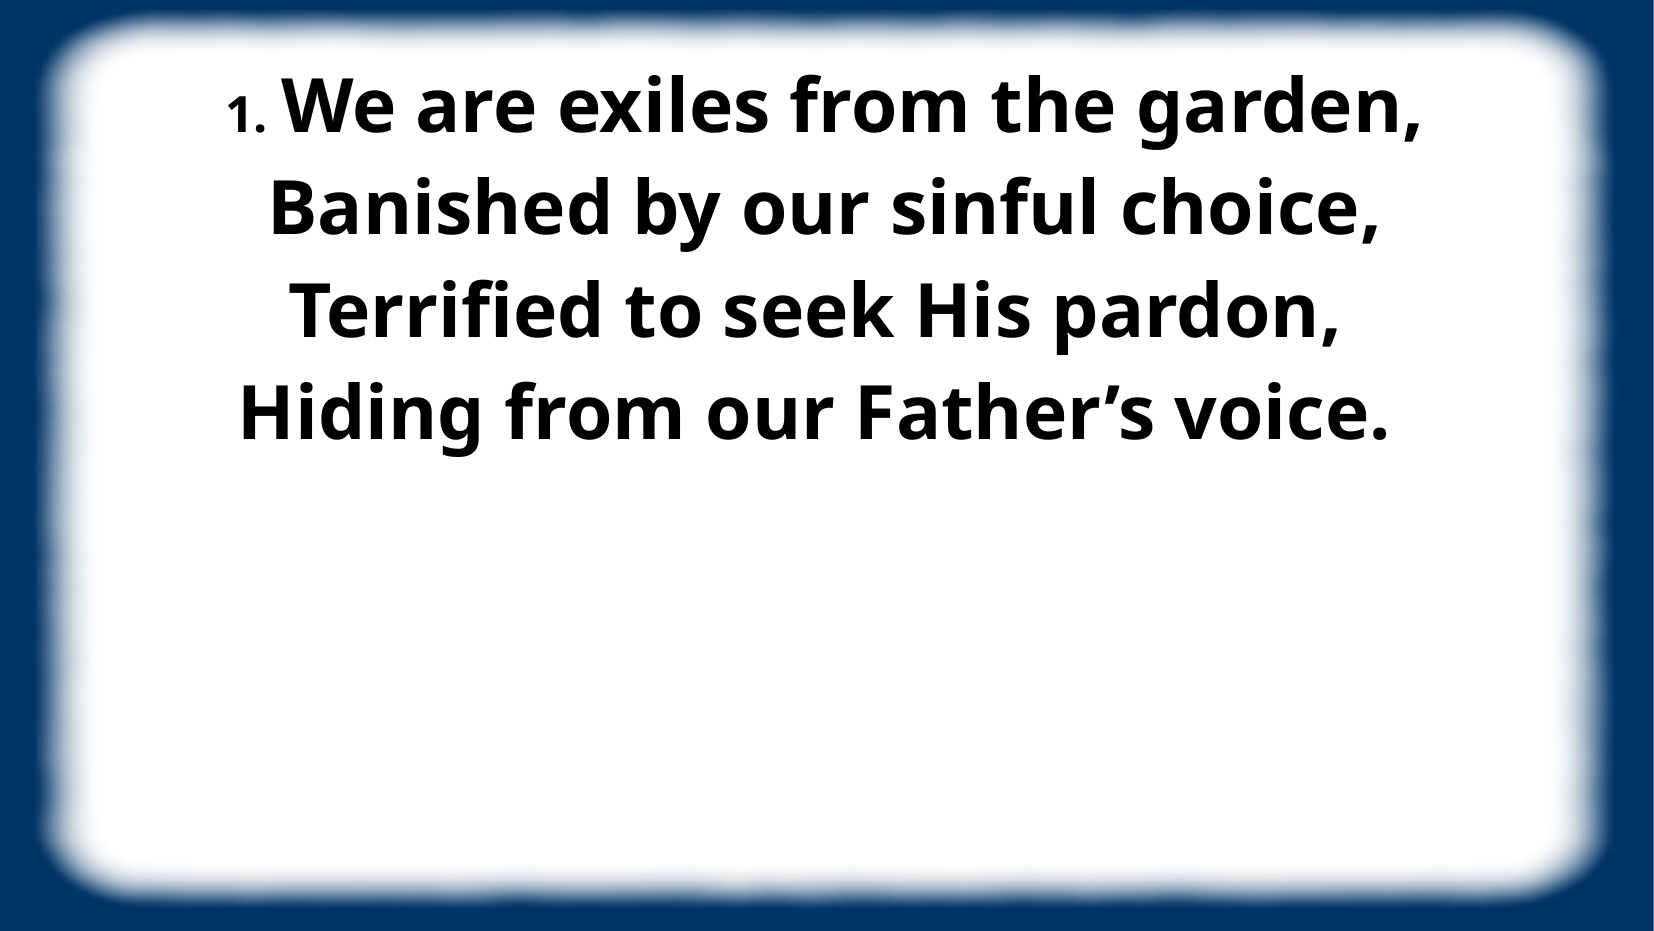

1. We are exiles from the garden,
Banished by our sinful choice,
Terrified to seek His pardon,
Hiding from our Father’s voice.